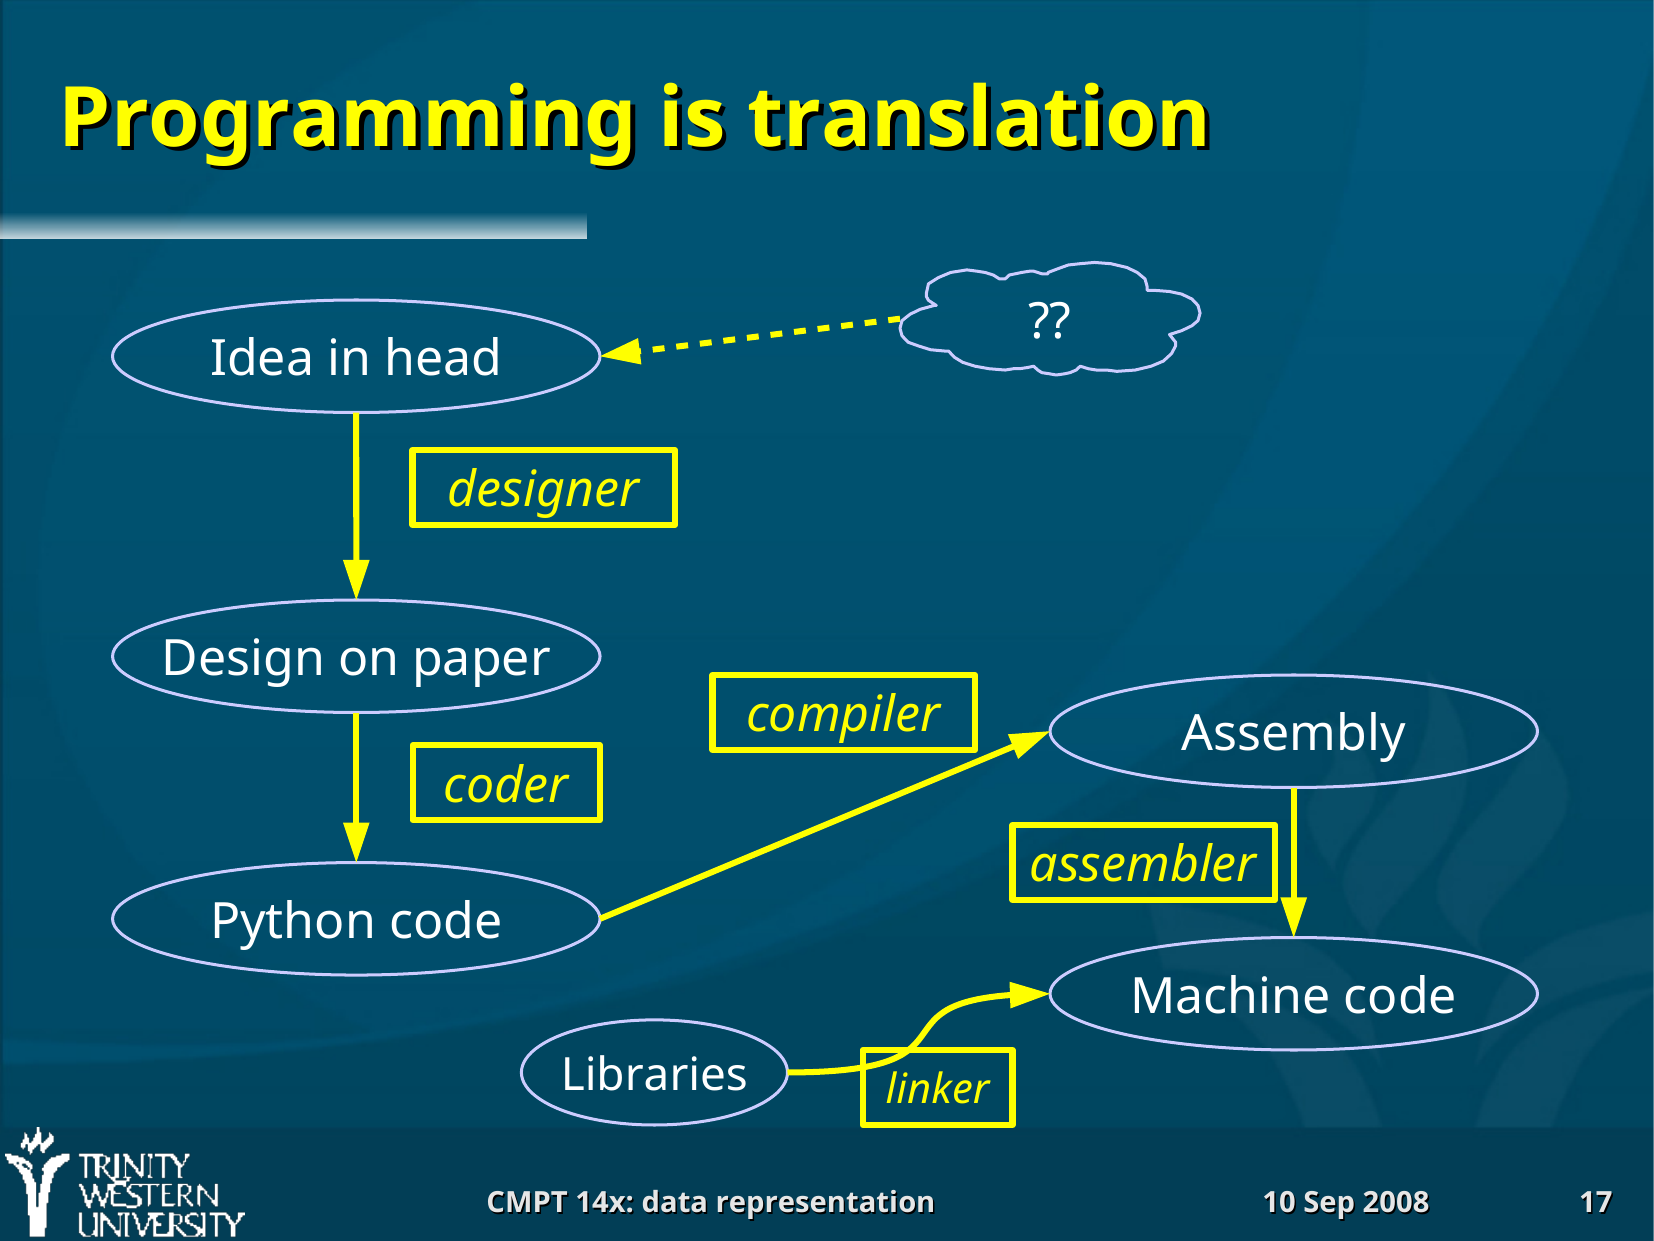

# Programming is translation
??
Idea in head
designer
Design on paper
compiler
Assembly
coder
assembler
Python code
Machine code
Libraries
linker
CMPT 14x: data representation
10 Sep 2008
17